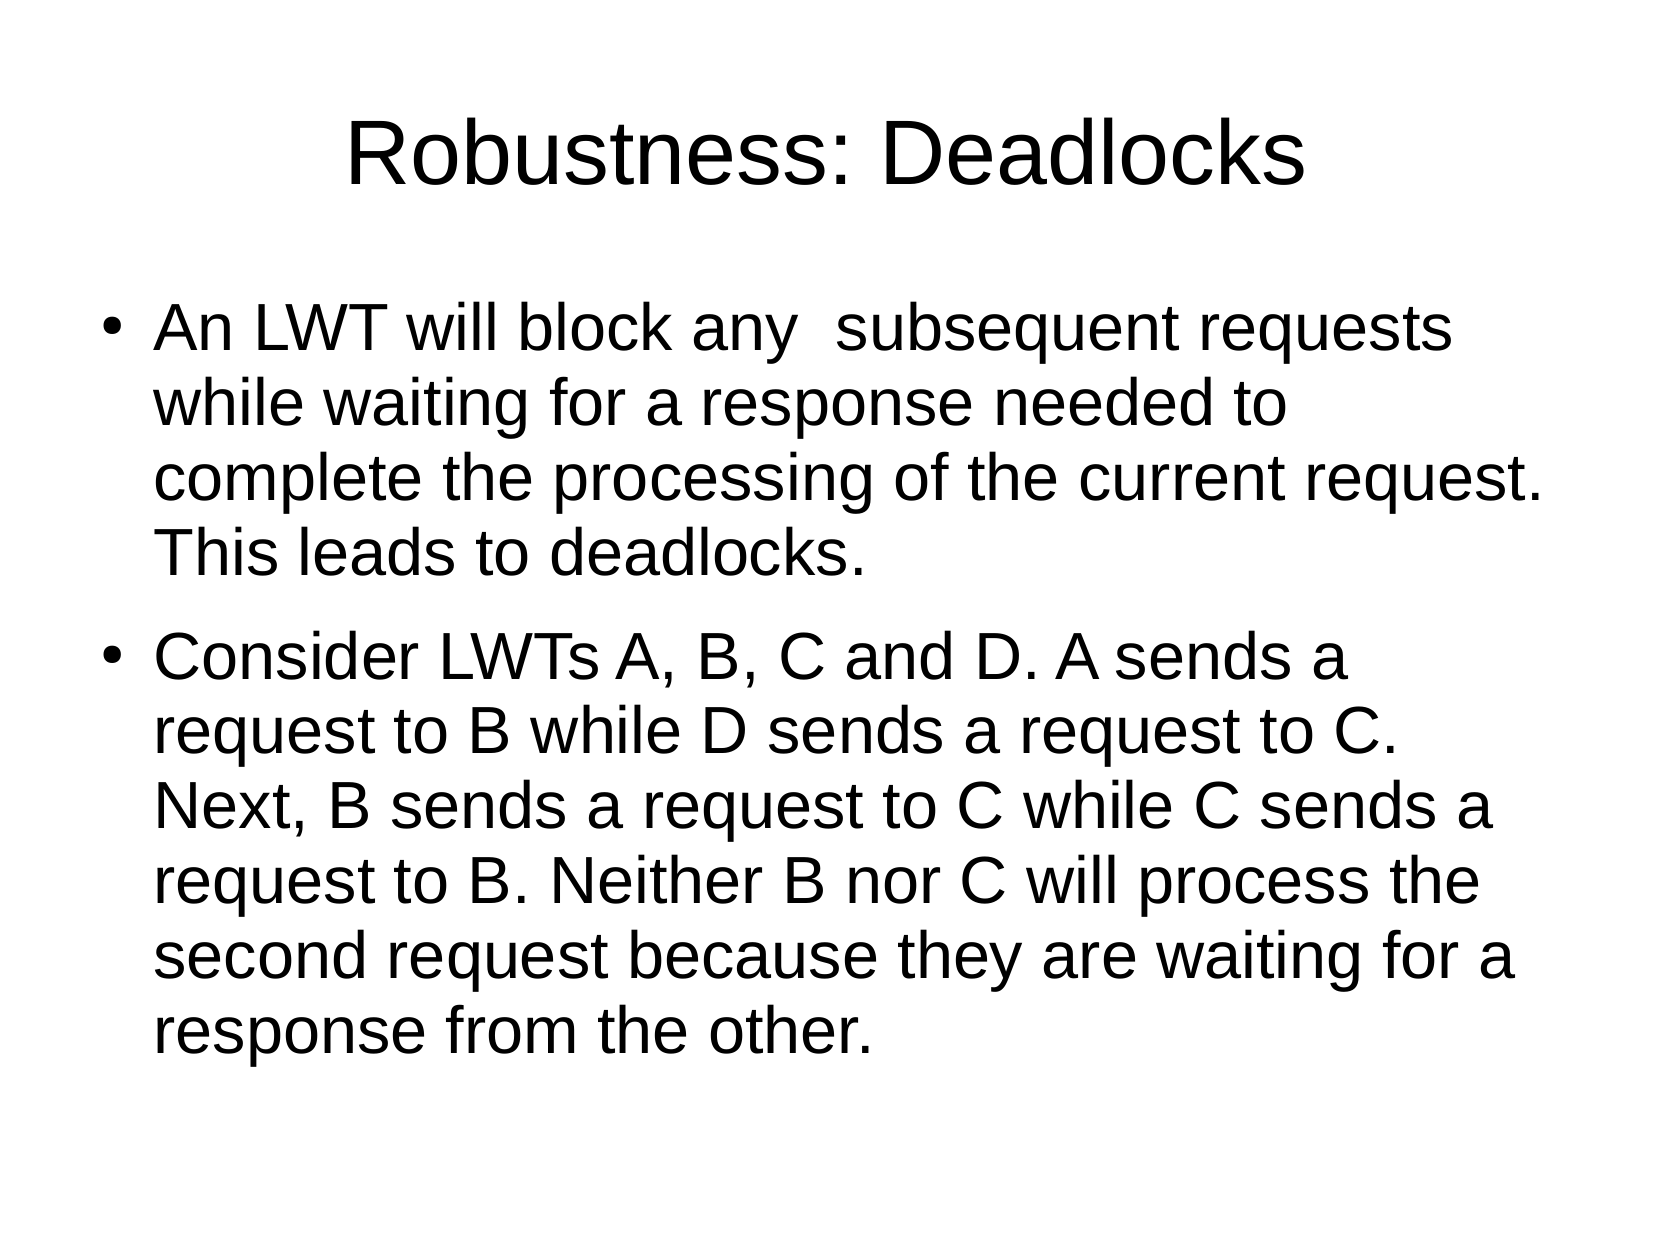

# Robustness: Deadlocks
An LWT will block any subsequent requests while waiting for a response needed to complete the processing of the current request. This leads to deadlocks.
Consider LWTs A, B, C and D. A sends a request to B while D sends a request to C. Next, B sends a request to C while C sends a request to B. Neither B nor C will process the second request because they are waiting for a response from the other.